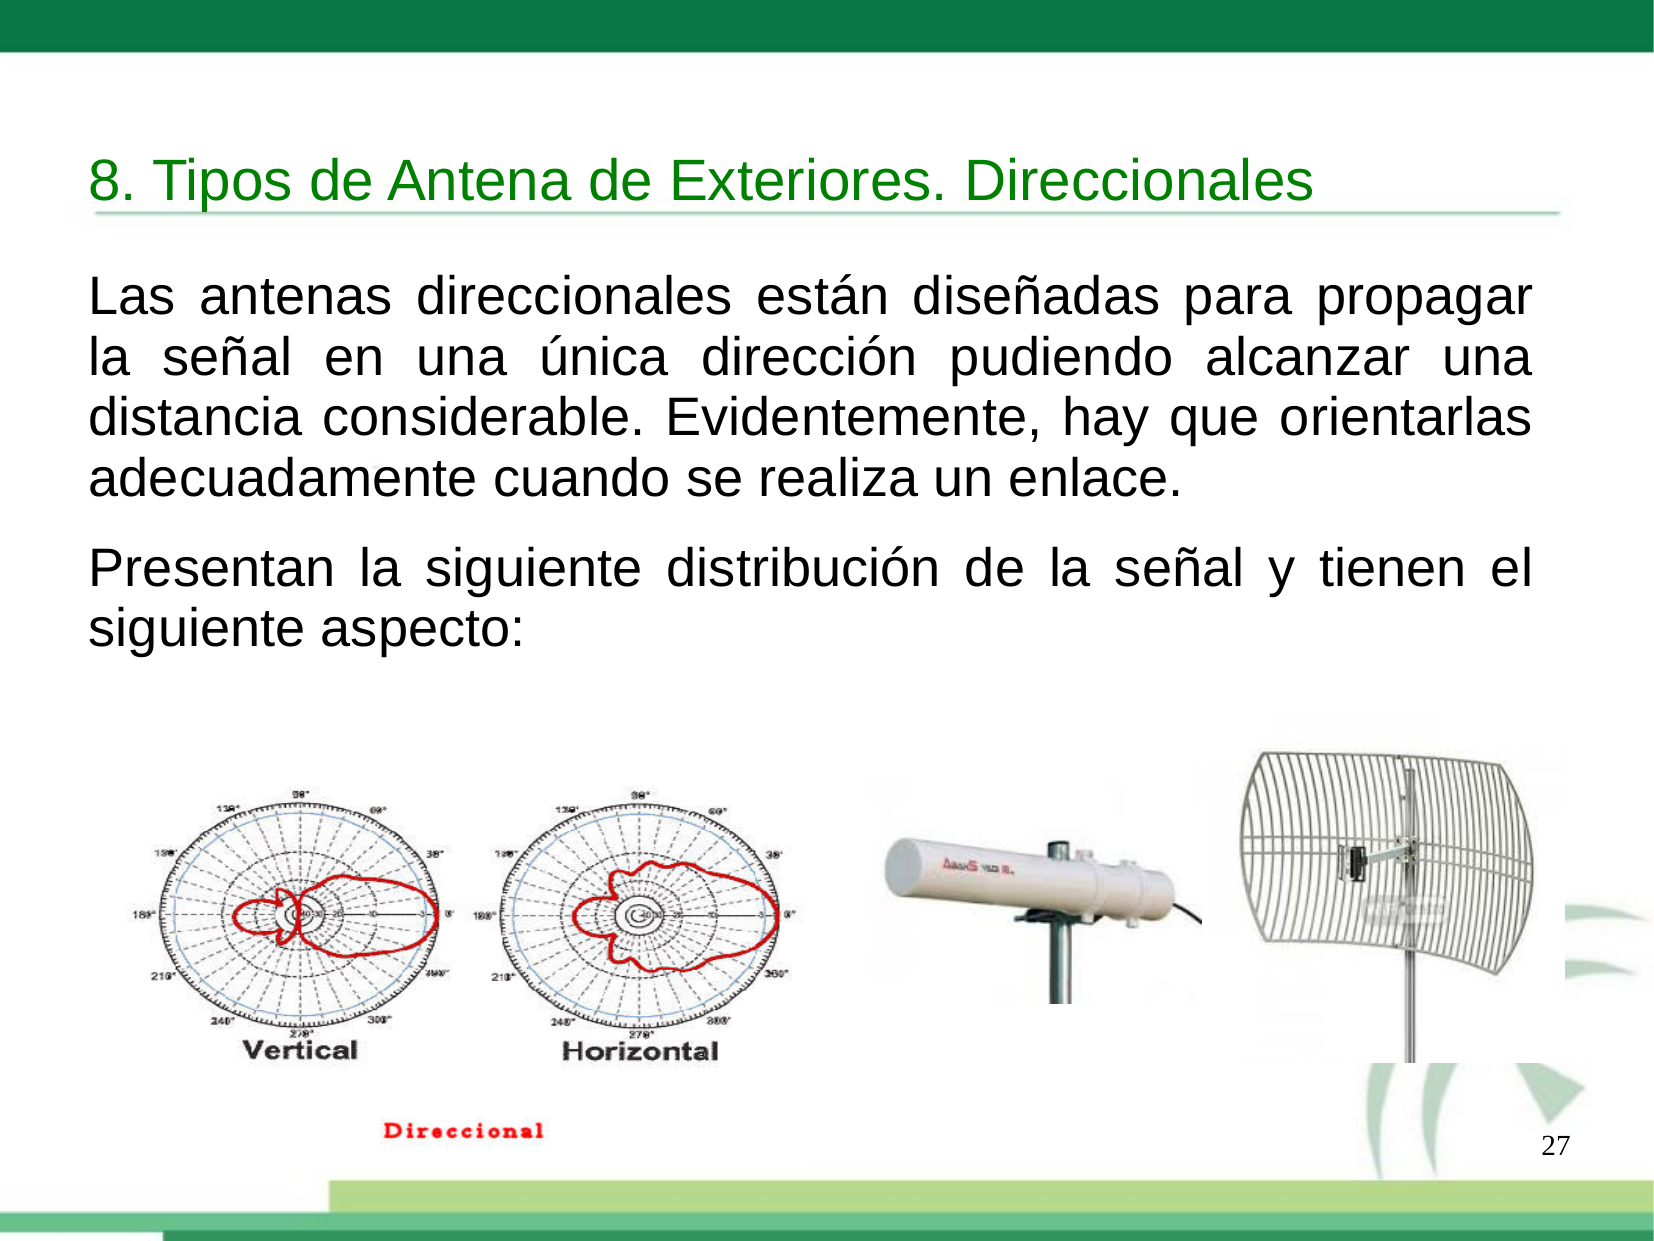

8. Tipos de Antena de Exteriores. Direccionales
# Las antenas direccionales están diseñadas para propagar la señal en una única dirección pudiendo alcanzar una distancia considerable. Evidentemente, hay que orientarlas adecuadamente cuando se realiza un enlace.
Presentan la siguiente distribución de la señal y tienen el siguiente aspecto:
27